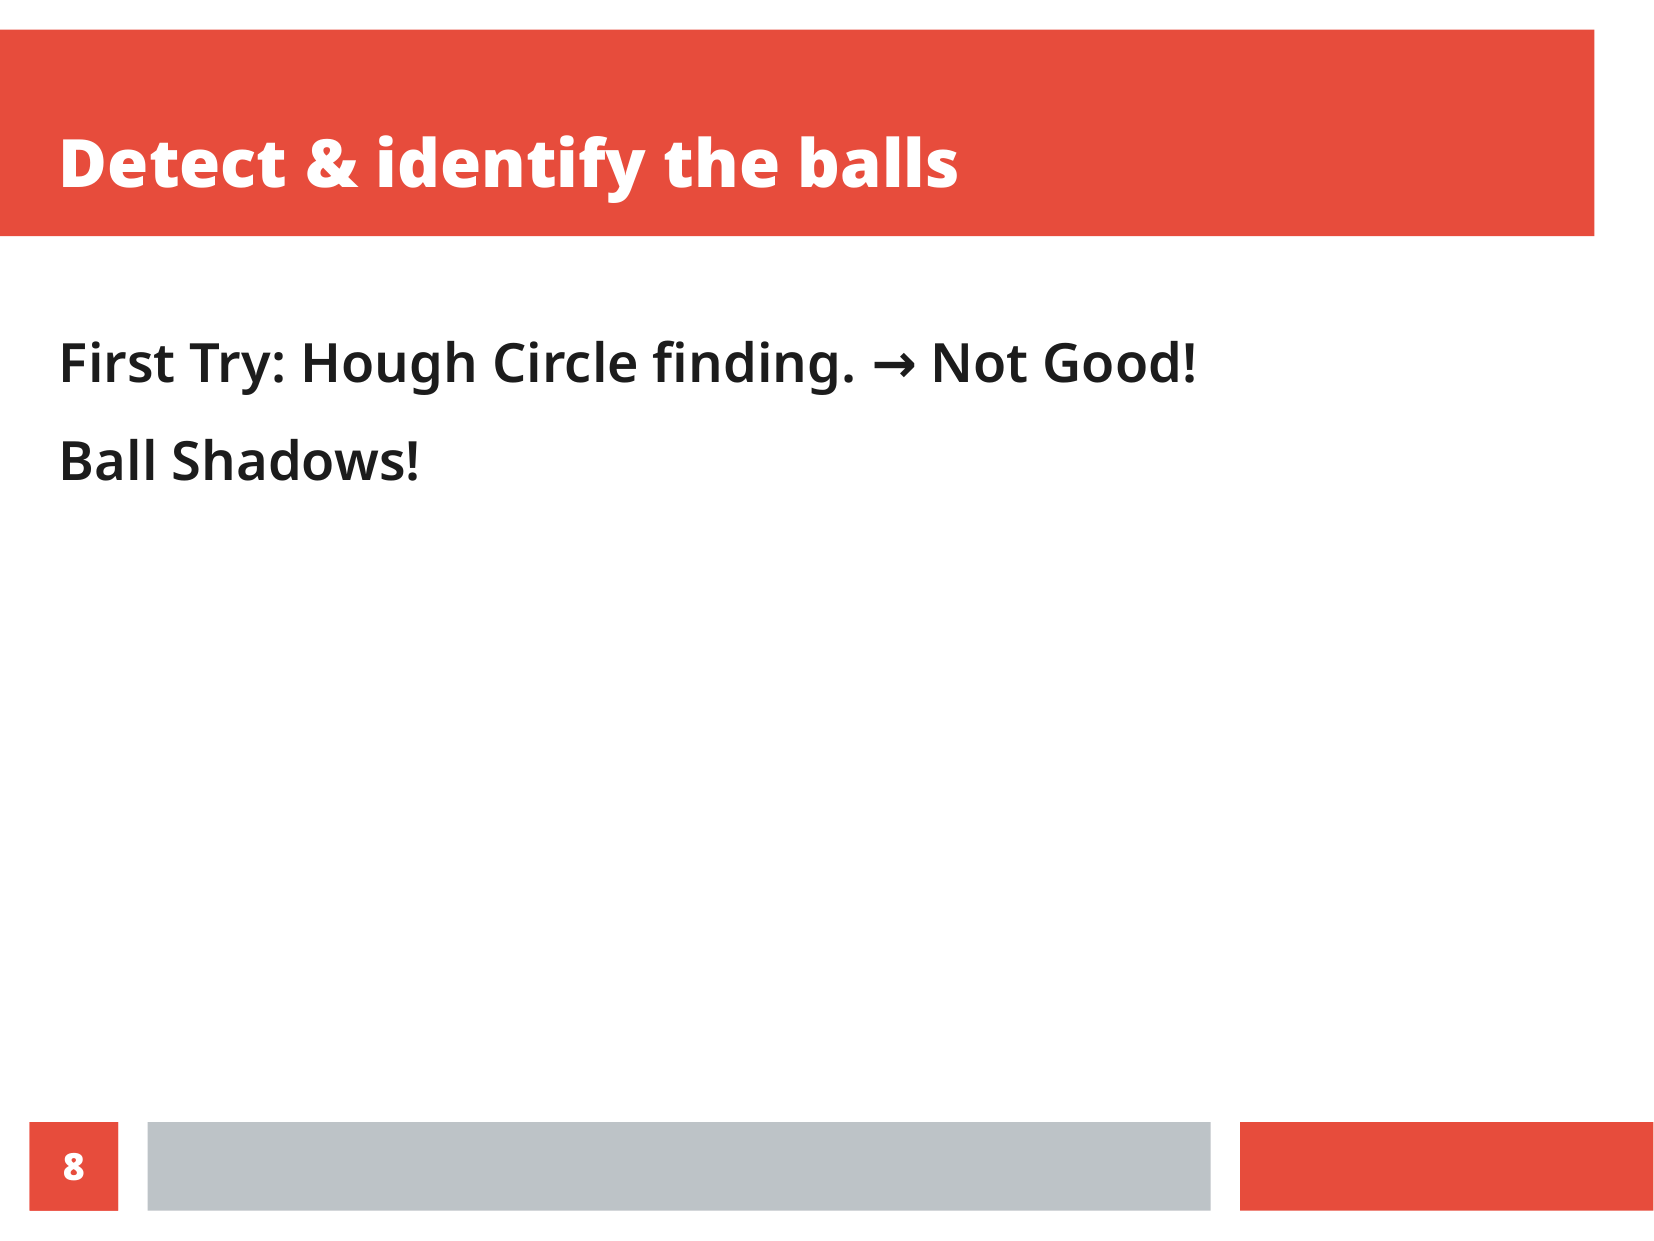

# Detect & identify the balls
First Try: Hough Circle finding. → Not Good!
Ball Shadows!
8